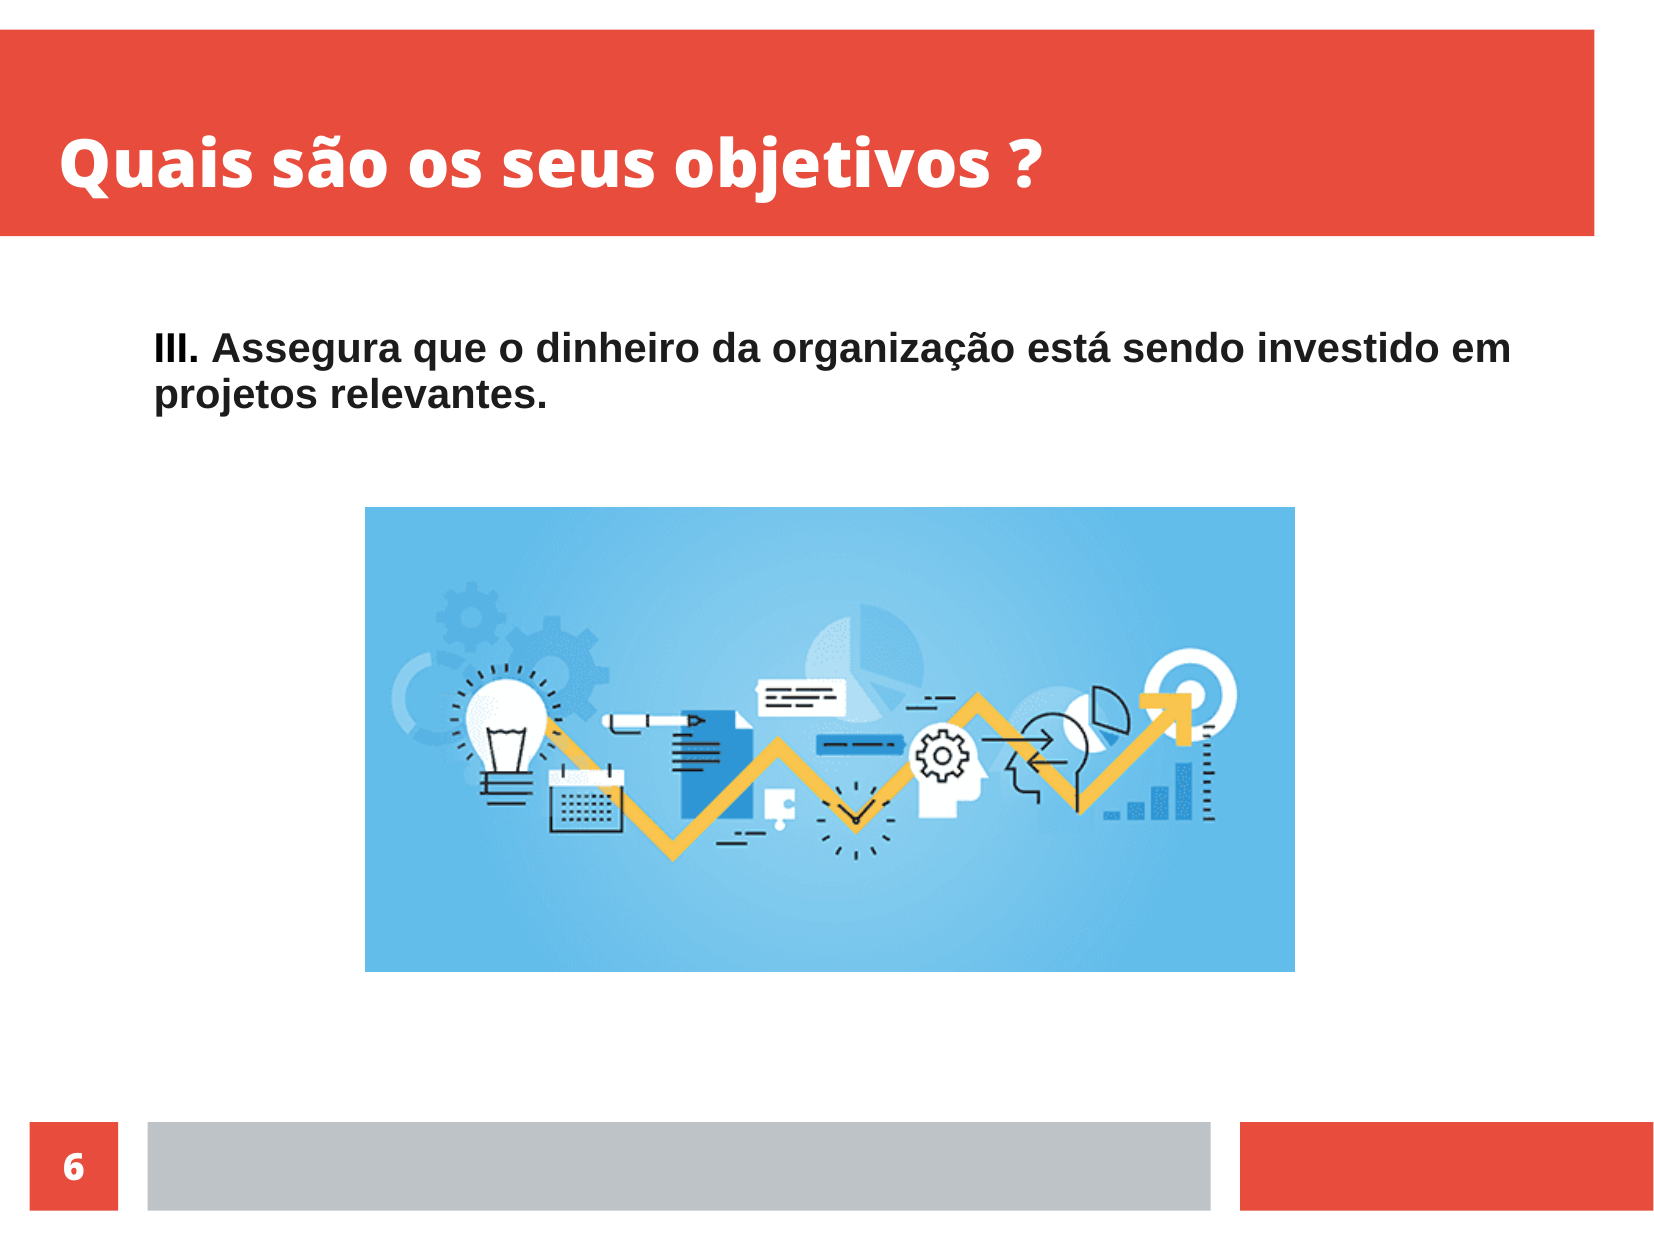

# Quais são os seus objetivos ?
 Assegura que o dinheiro da organização está sendo investido em projetos relevantes.
6